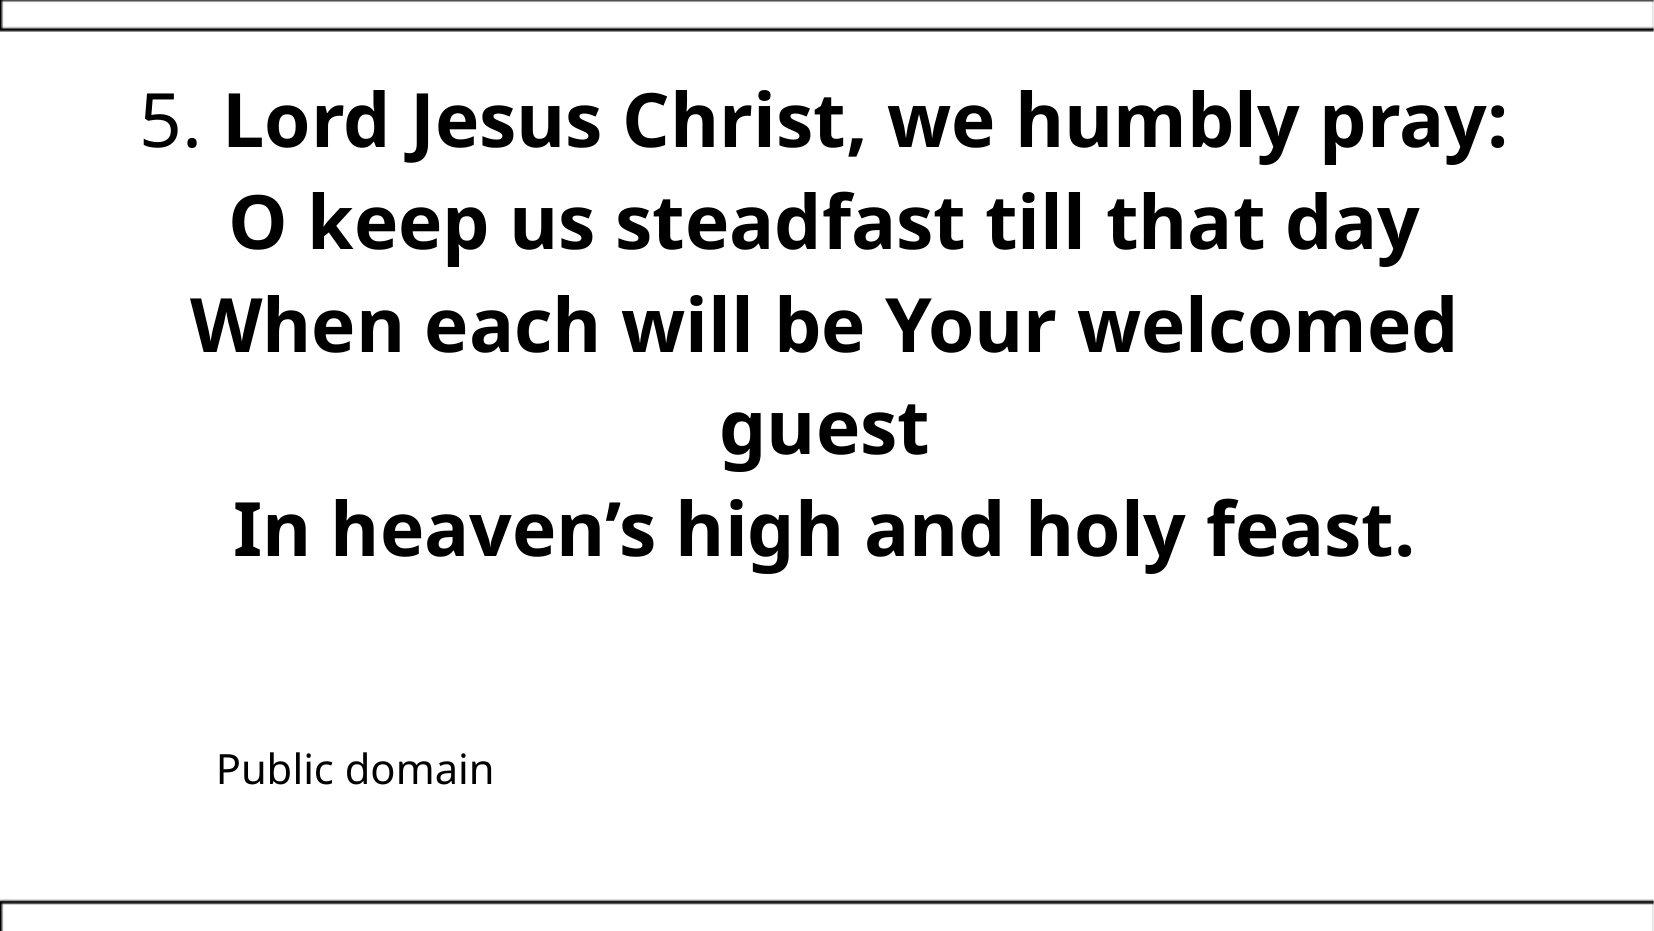

5. Lord Jesus Christ, we humbly pray:
O keep us steadfast till that day
When each will be Your welcomed guest
In heaven’s high and holy feast.
 Public domain